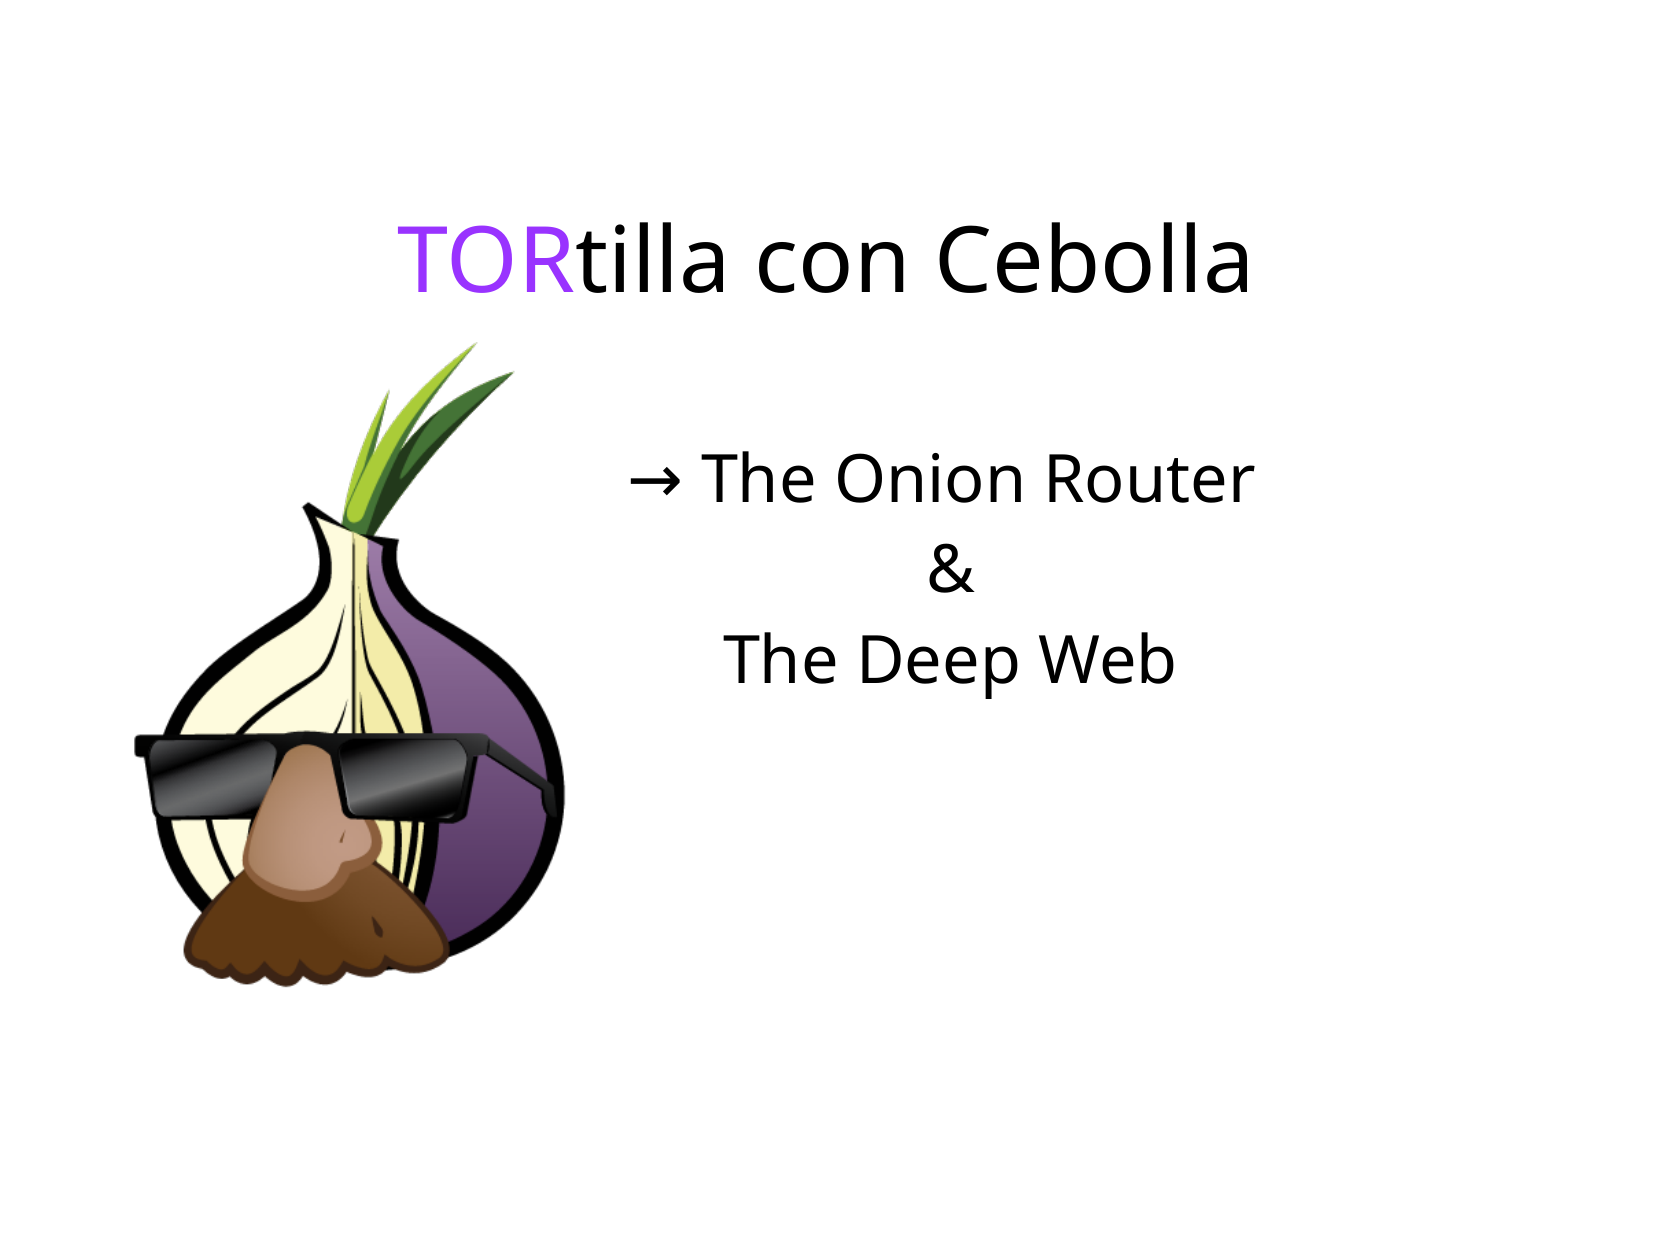

# TORtilla con Cebolla
→ The Onion Router
&
The Deep Web